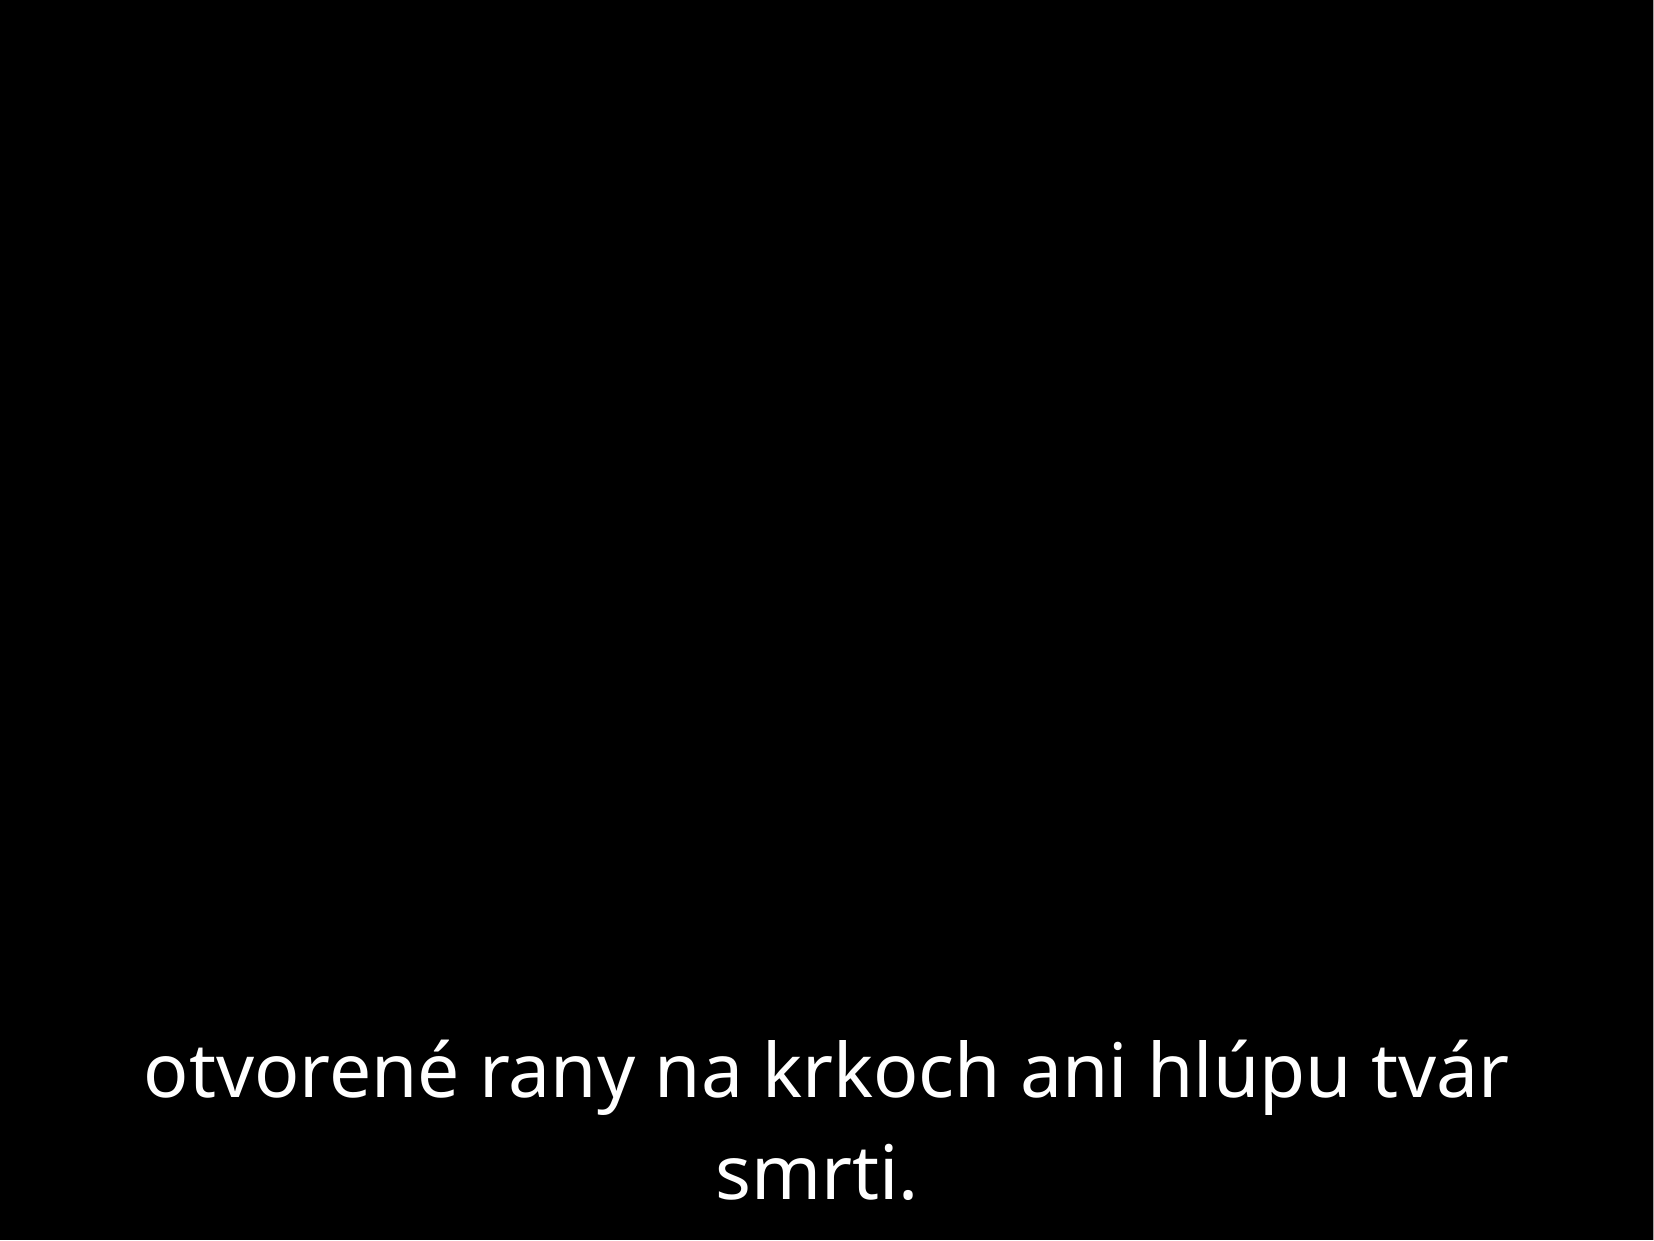

# otvorené rany na krkoch ani hlúpu tvár smrti.